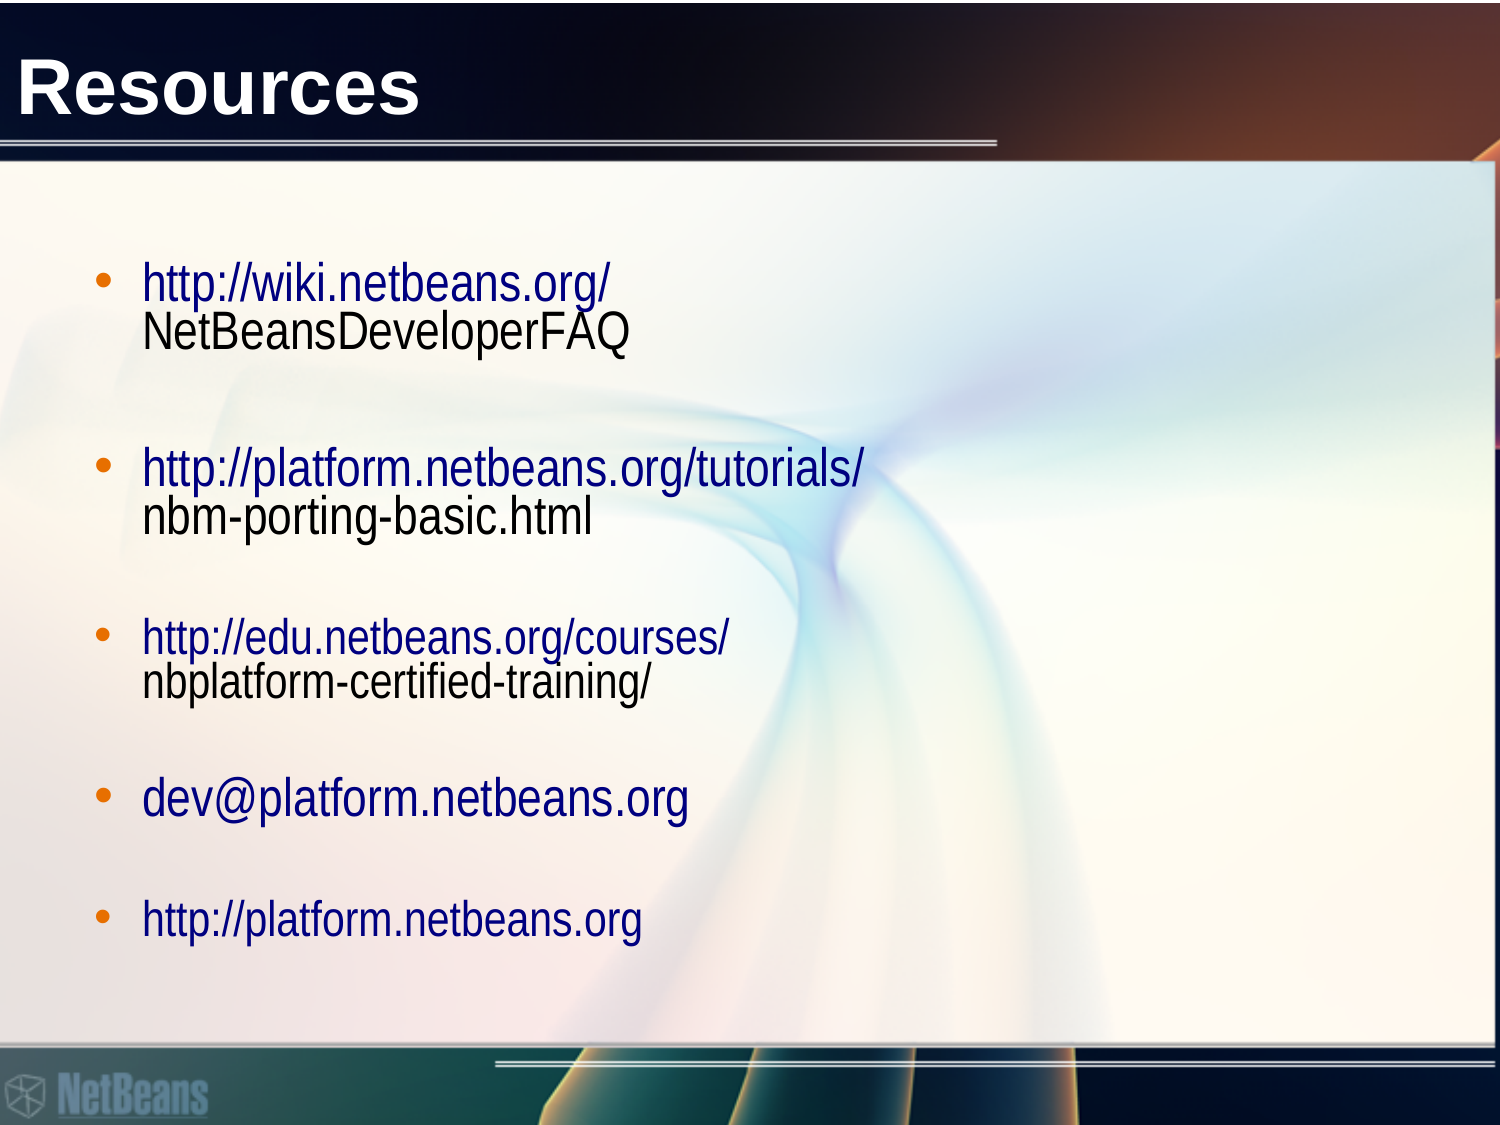

# Resources
http://wiki.netbeans.org/
NetBeansDeveloperFAQ
http://platform.netbeans.org/tutorials/
nbm-porting-basic.html
http://edu.netbeans.org/courses/
nbplatform-certified-training/
dev@platform.netbeans.org
http://platform.netbeans.org